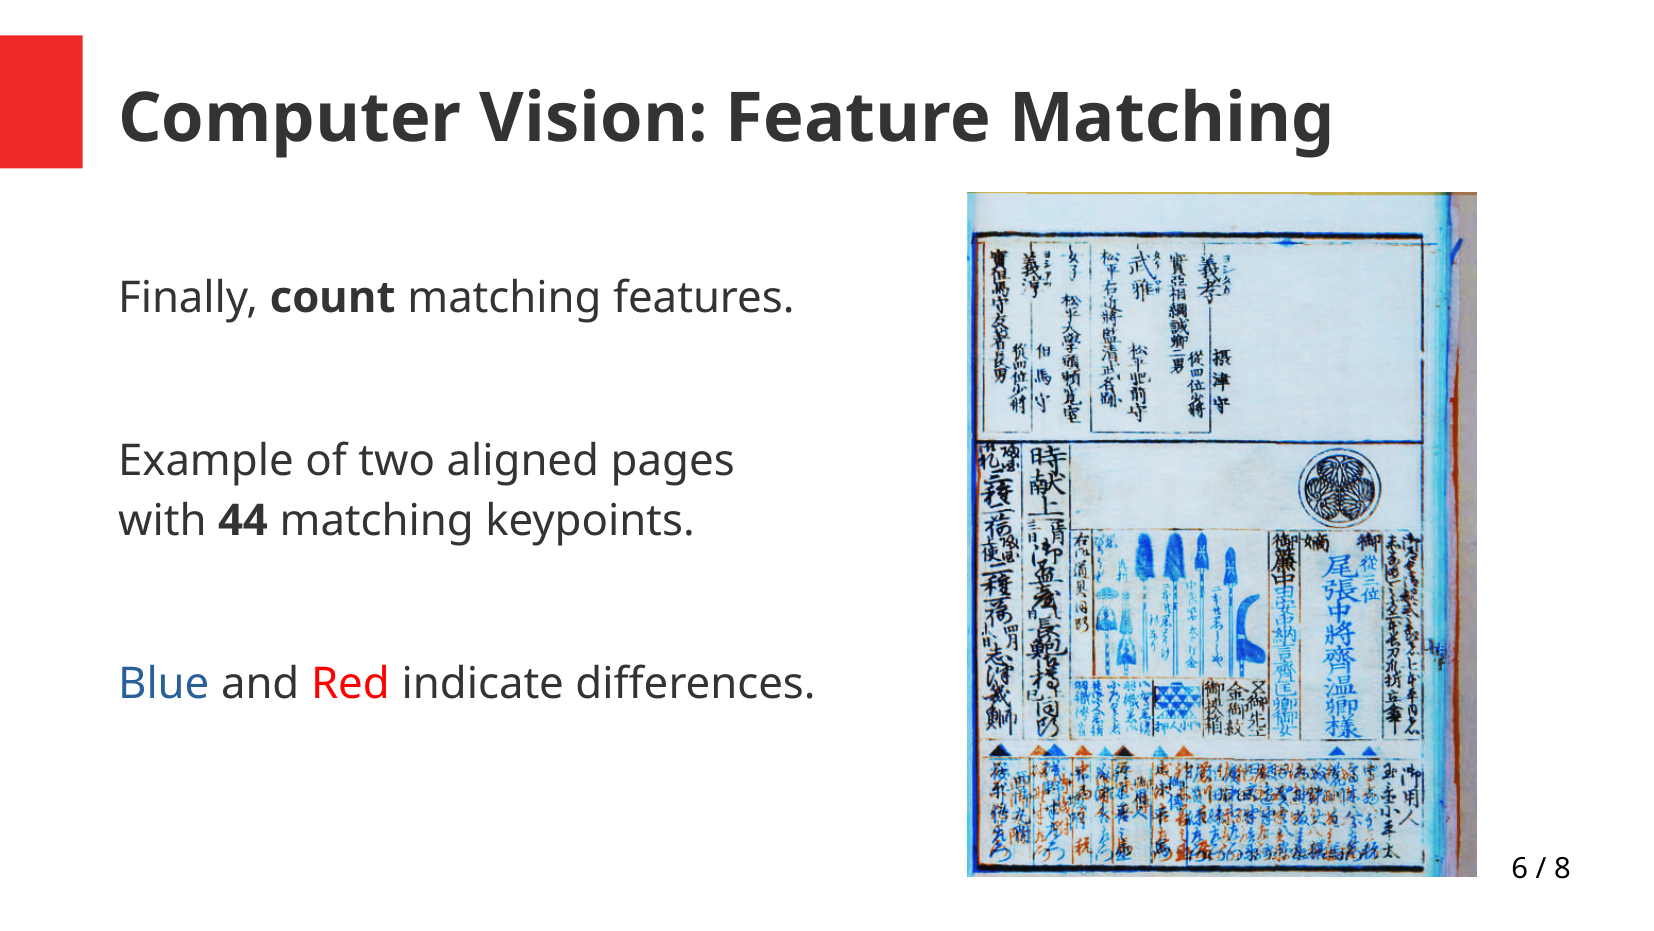

# Computer Vision: Feature Matching
Finally, count matching features.
Example of two aligned pages
with 44 matching keypoints.
Blue and Red indicate differences.
6